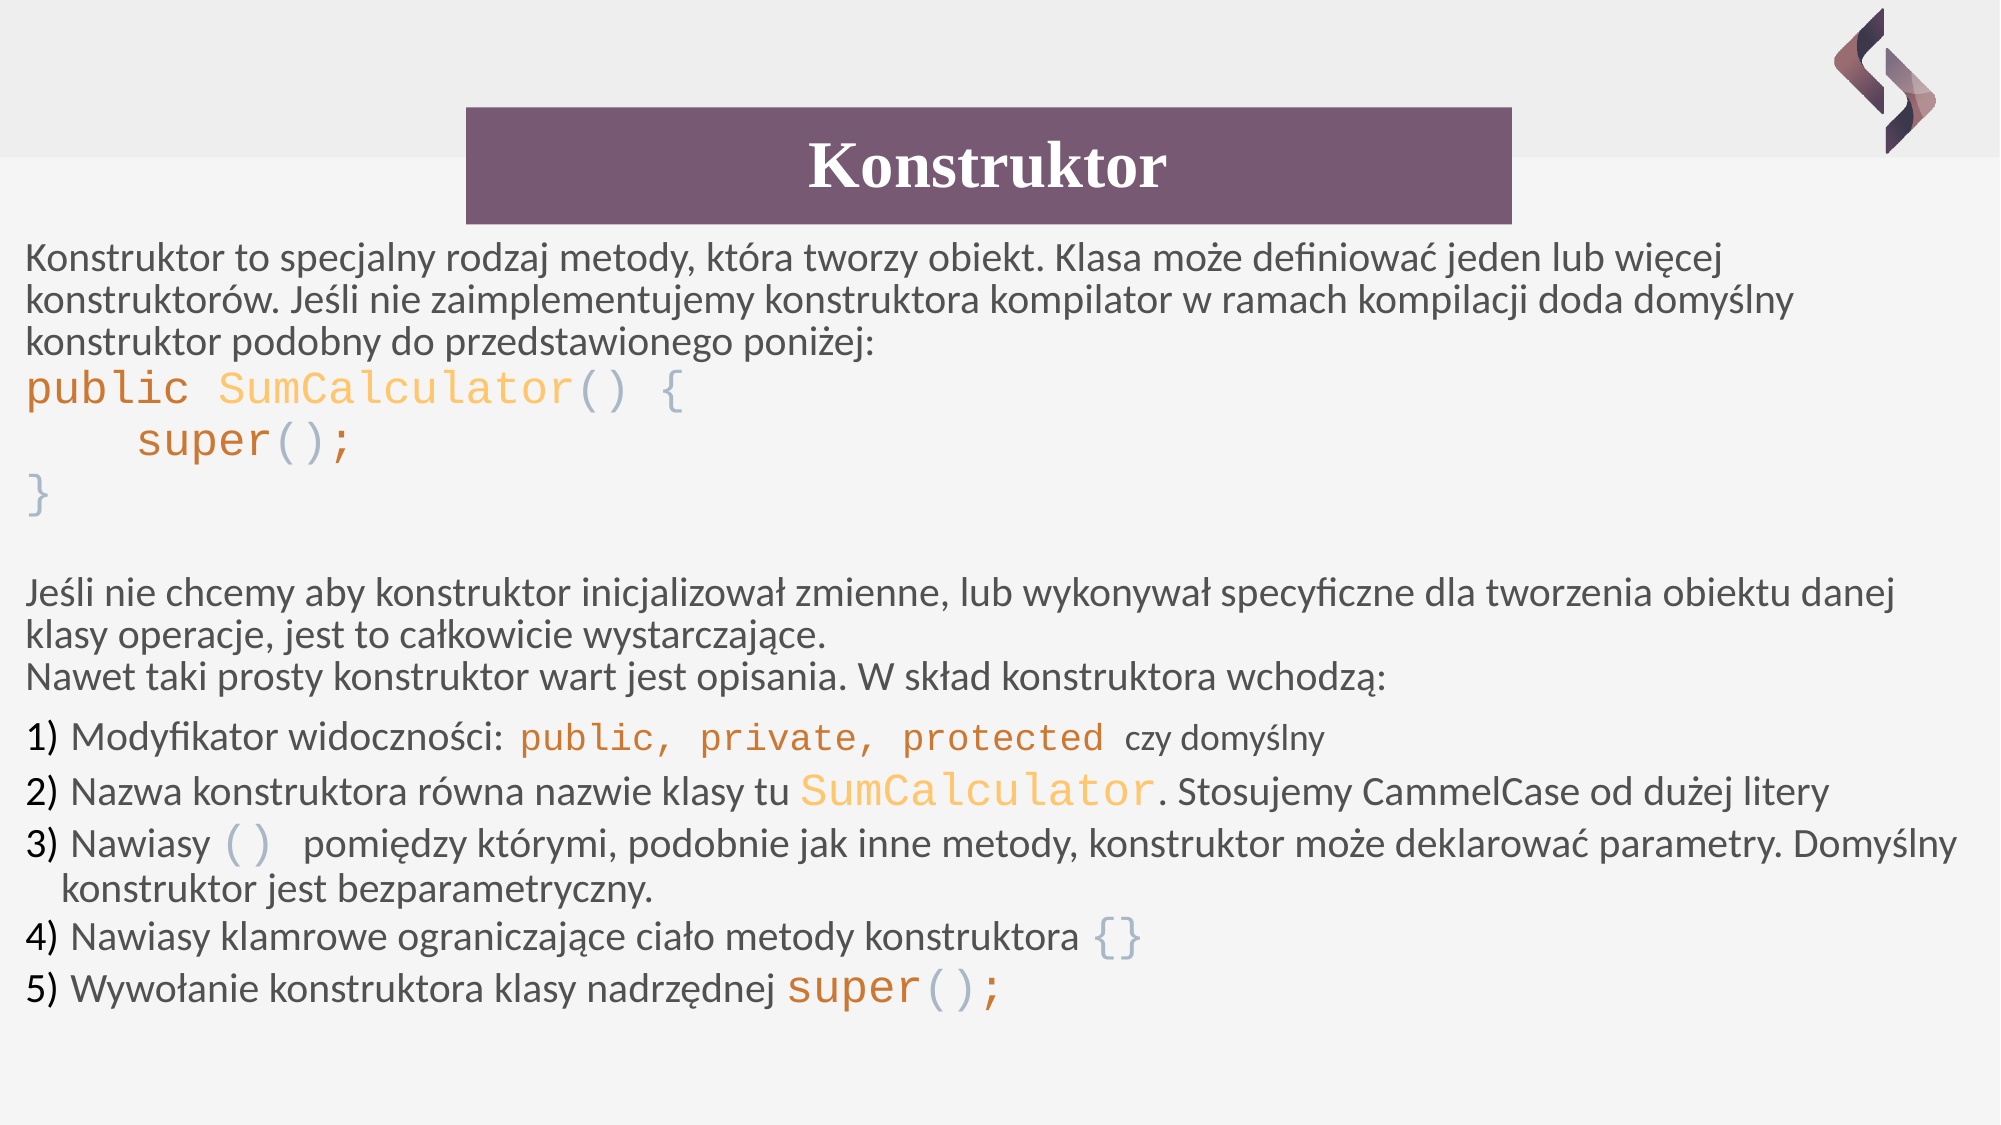

Konstruktor
Konstruktor to specjalny rodzaj metody, która tworzy obiekt. Klasa może definiować jeden lub więcej konstruktorów. Jeśli nie zaimplementujemy konstruktora kompilator w ramach kompilacji doda domyślny konstruktor podobny do przedstawionego poniżej:
public SumCalculator() {
 super();
}
Jeśli nie chcemy aby konstruktor inicjalizował zmienne, lub wykonywał specyficzne dla tworzenia obiektu danej klasy operacje, jest to całkowicie wystarczające.
Nawet taki prosty konstruktor wart jest opisania. W skład konstruktora wchodzą:
 Modyfikator widoczności: public, private, protected czy domyślny
 Nazwa konstruktora równa nazwie klasy tu SumCalculator. Stosujemy CammelCase od dużej litery
 Nawiasy () pomiędzy którymi, podobnie jak inne metody, konstruktor może deklarować parametry. Domyślny konstruktor jest bezparametryczny.
 Nawiasy klamrowe ograniczające ciało metody konstruktora {}
 Wywołanie konstruktora klasy nadrzędnej super();